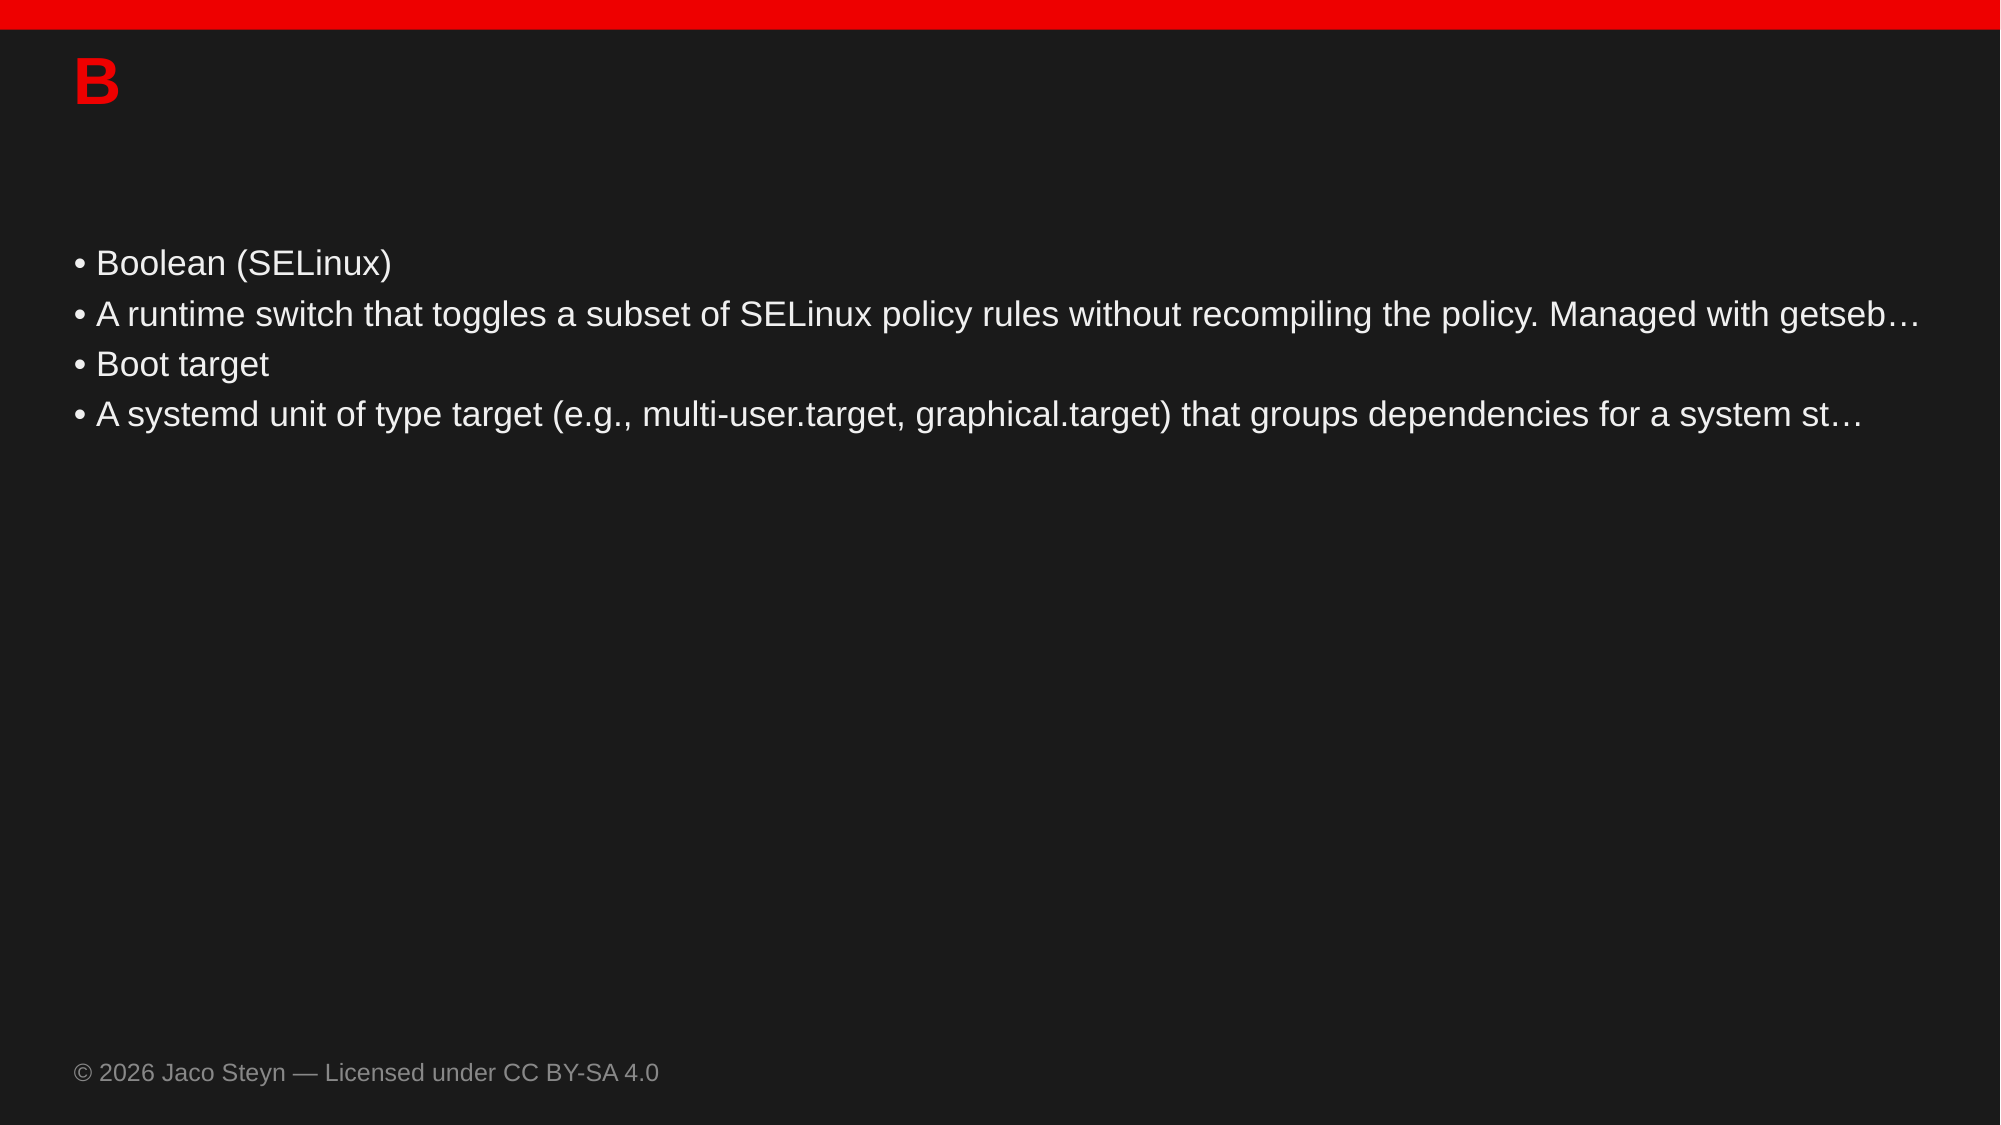

B
• Boolean (SELinux)
• A runtime switch that toggles a subset of SELinux policy rules without recompiling the policy. Managed with getseb…
• Boot target
• A systemd unit of type target (e.g., multi-user.target, graphical.target) that groups dependencies for a system st…
© 2026 Jaco Steyn — Licensed under CC BY-SA 4.0